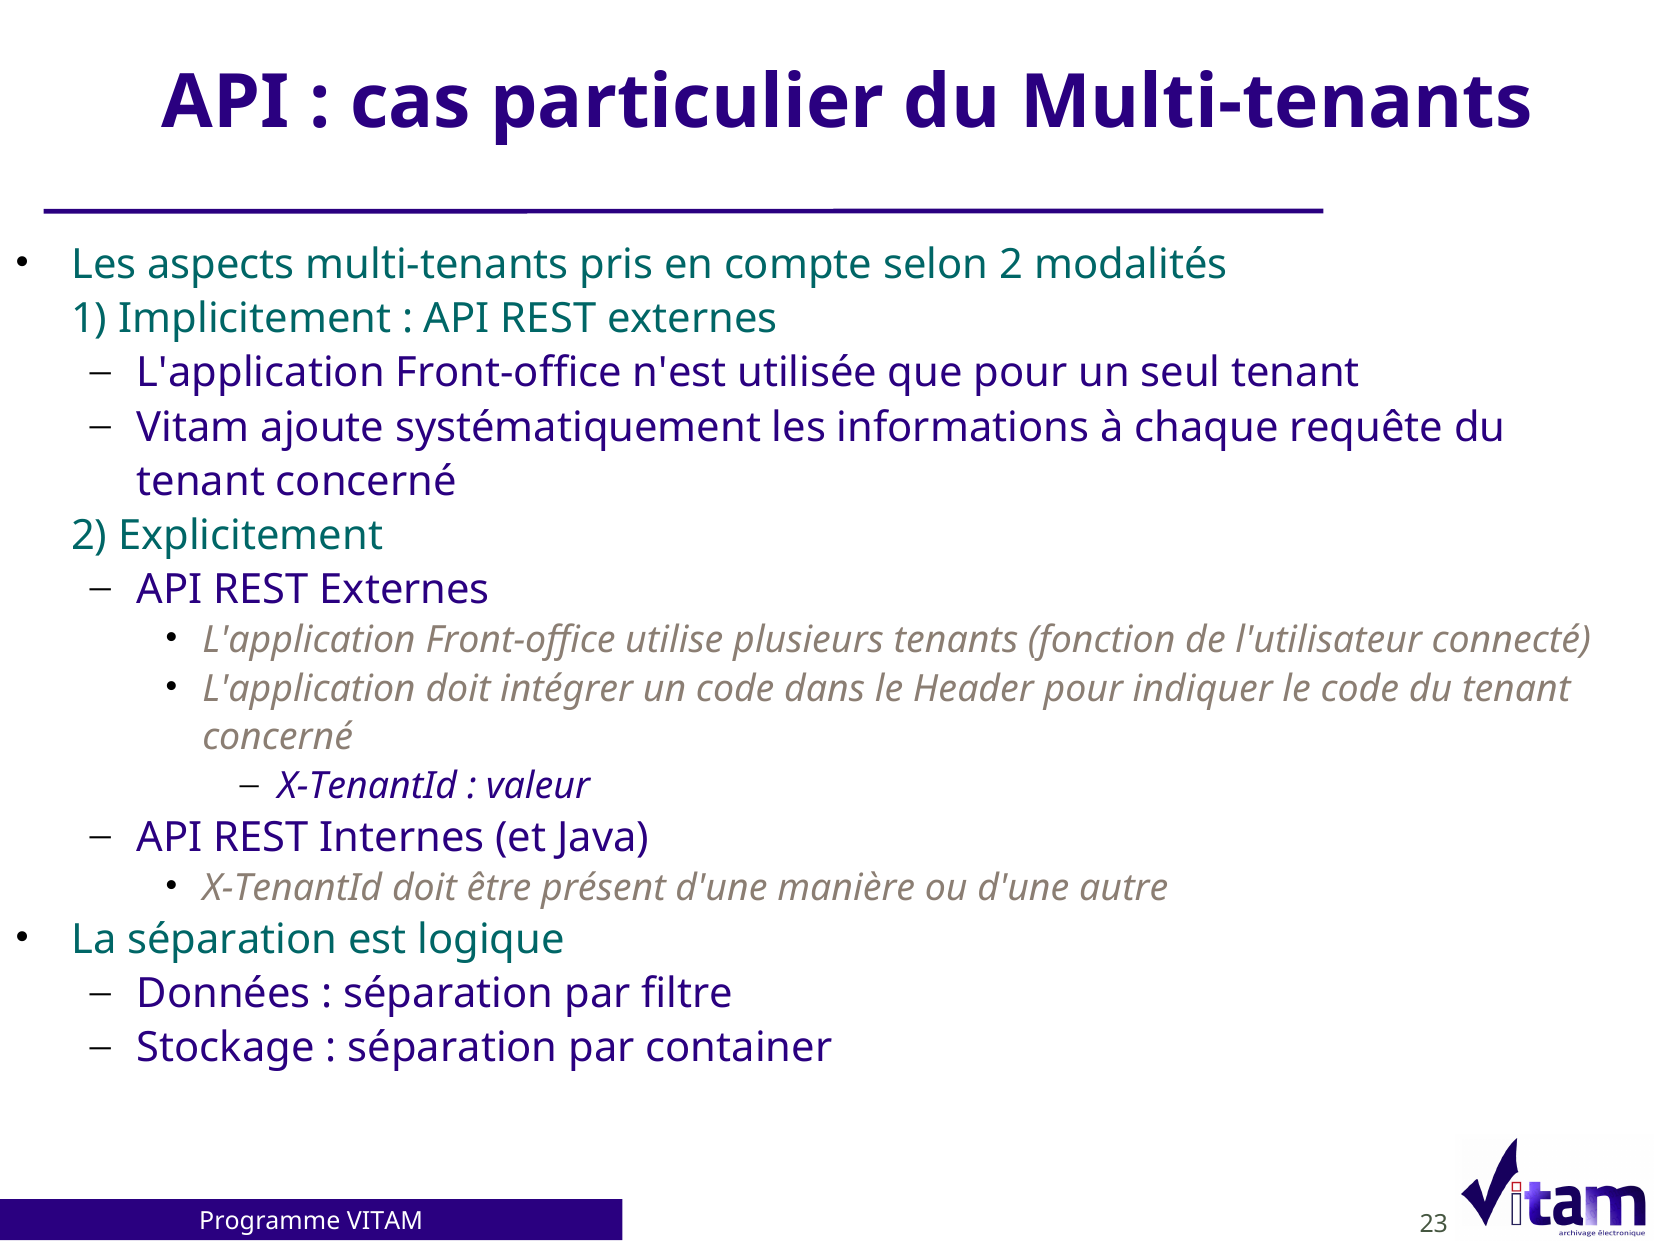

# API : cas particulier du Multi-tenants
Les aspects multi-tenants pris en compte selon 2 modalités
1) Implicitement : API REST externes
L'application Front-office n'est utilisée que pour un seul tenant
Vitam ajoute systématiquement les informations à chaque requête du tenant concerné
2) Explicitement
API REST Externes
L'application Front-office utilise plusieurs tenants (fonction de l'utilisateur connecté)
L'application doit intégrer un code dans le Header pour indiquer le code du tenant concerné
X-TenantId : valeur
API REST Internes (et Java)
X-TenantId doit être présent d'une manière ou d'une autre
La séparation est logique
Données : séparation par filtre
Stockage : séparation par container
23